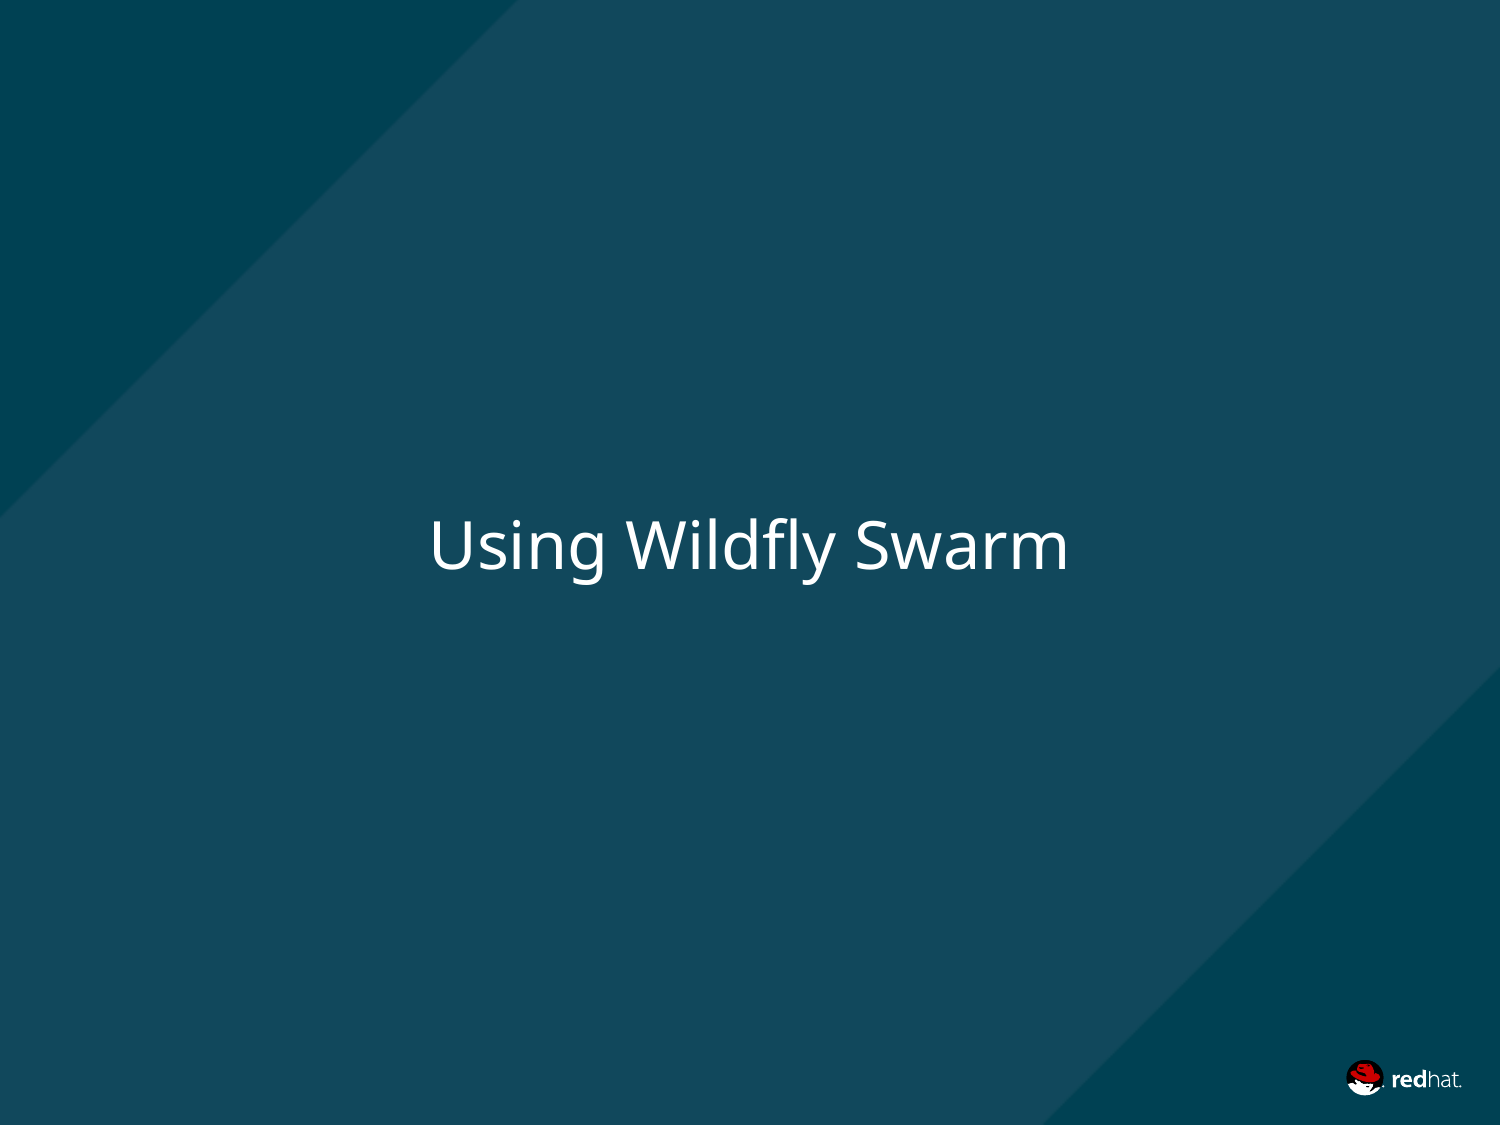

# Using Wildfly Swarm
INSERT DESIGNATOR, IF NEEDED
13